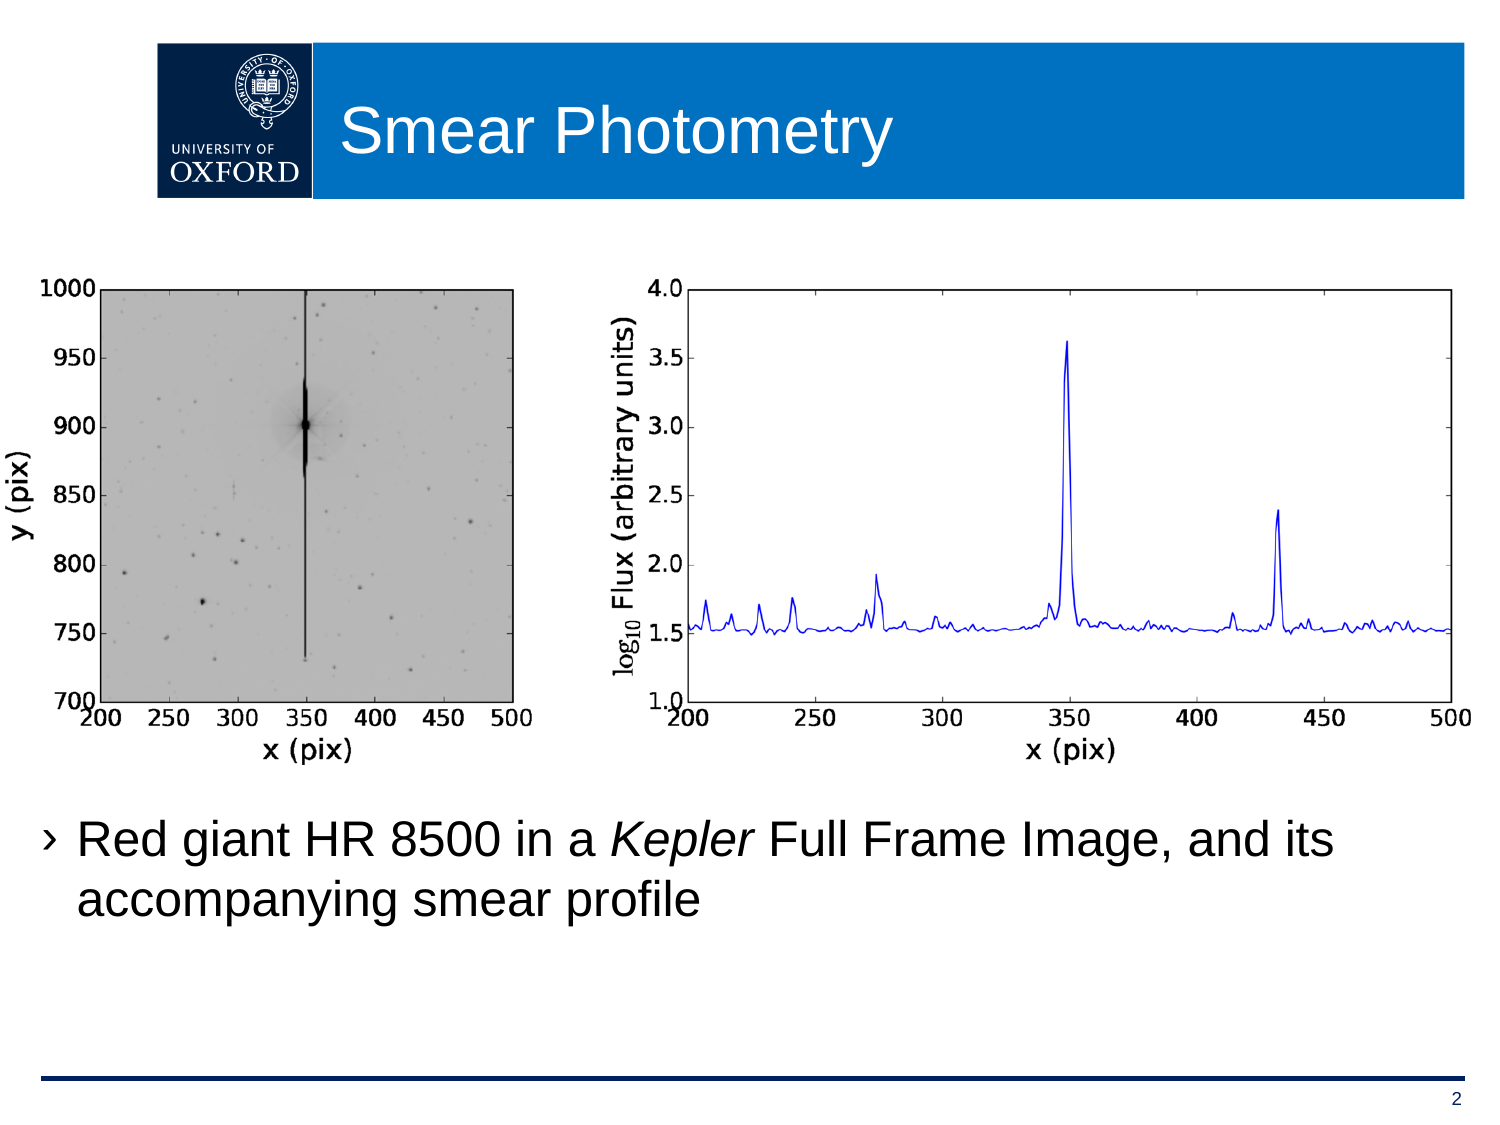

Smear Photometry
Red giant HR 8500 in a Kepler Full Frame Image, and its accompanying smear profile